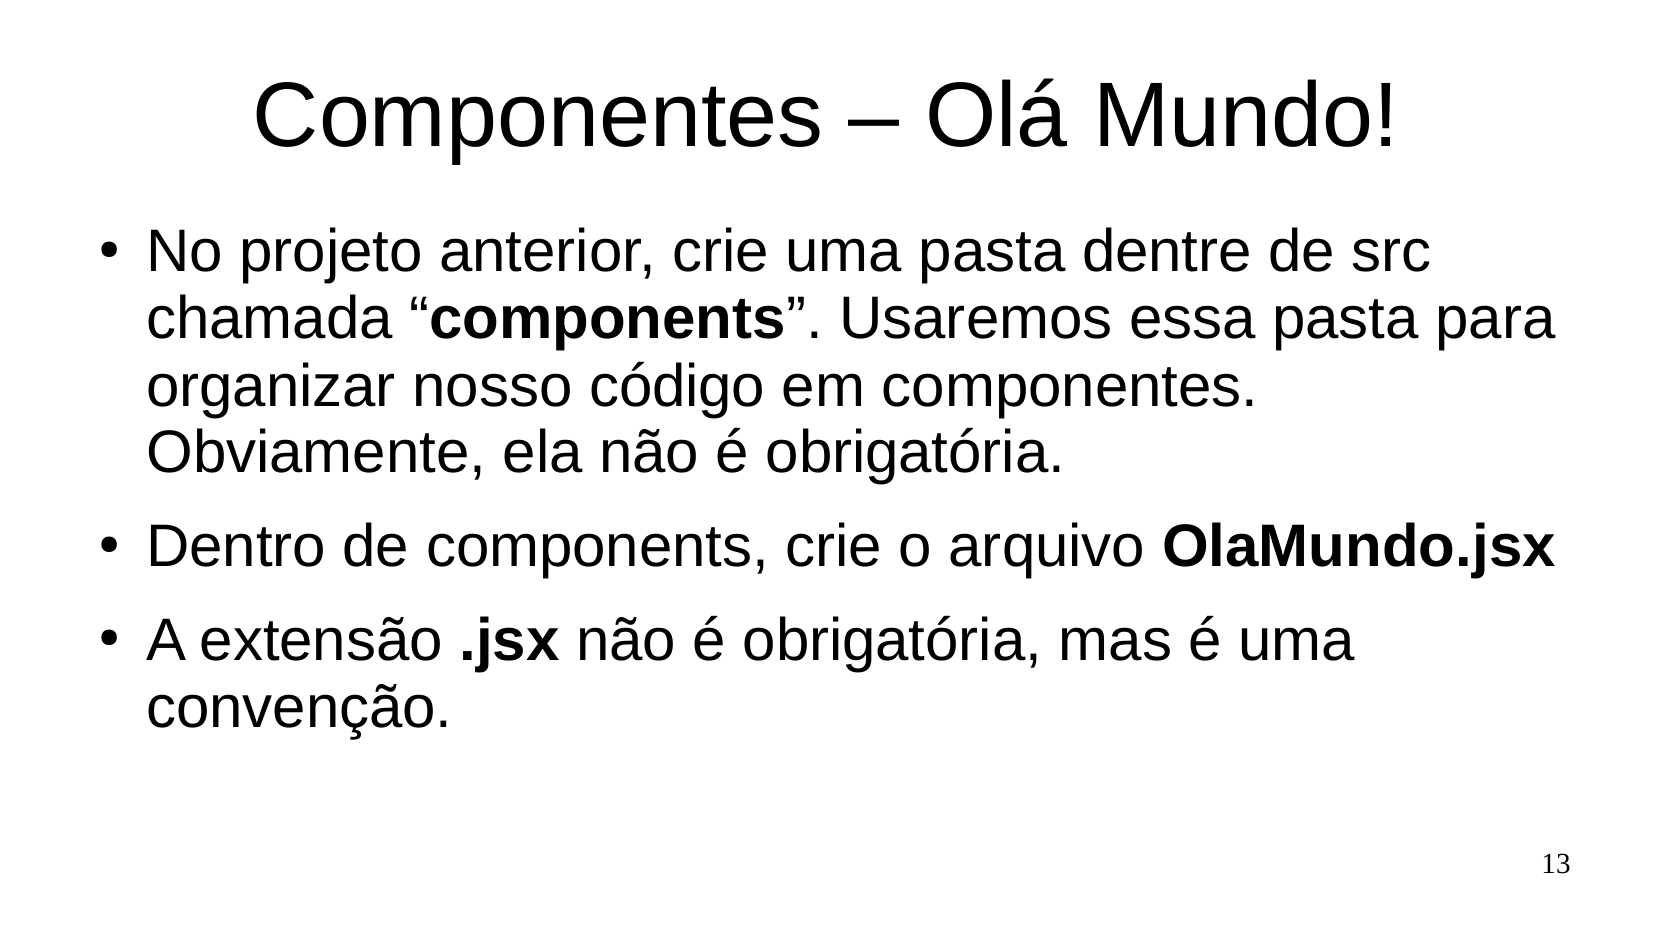

# Componentes – Olá Mundo!
No projeto anterior, crie uma pasta dentre de src chamada “components”. Usaremos essa pasta para organizar nosso código em componentes. Obviamente, ela não é obrigatória.
Dentro de components, crie o arquivo OlaMundo.jsx
A extensão .jsx não é obrigatória, mas é uma convenção.
13